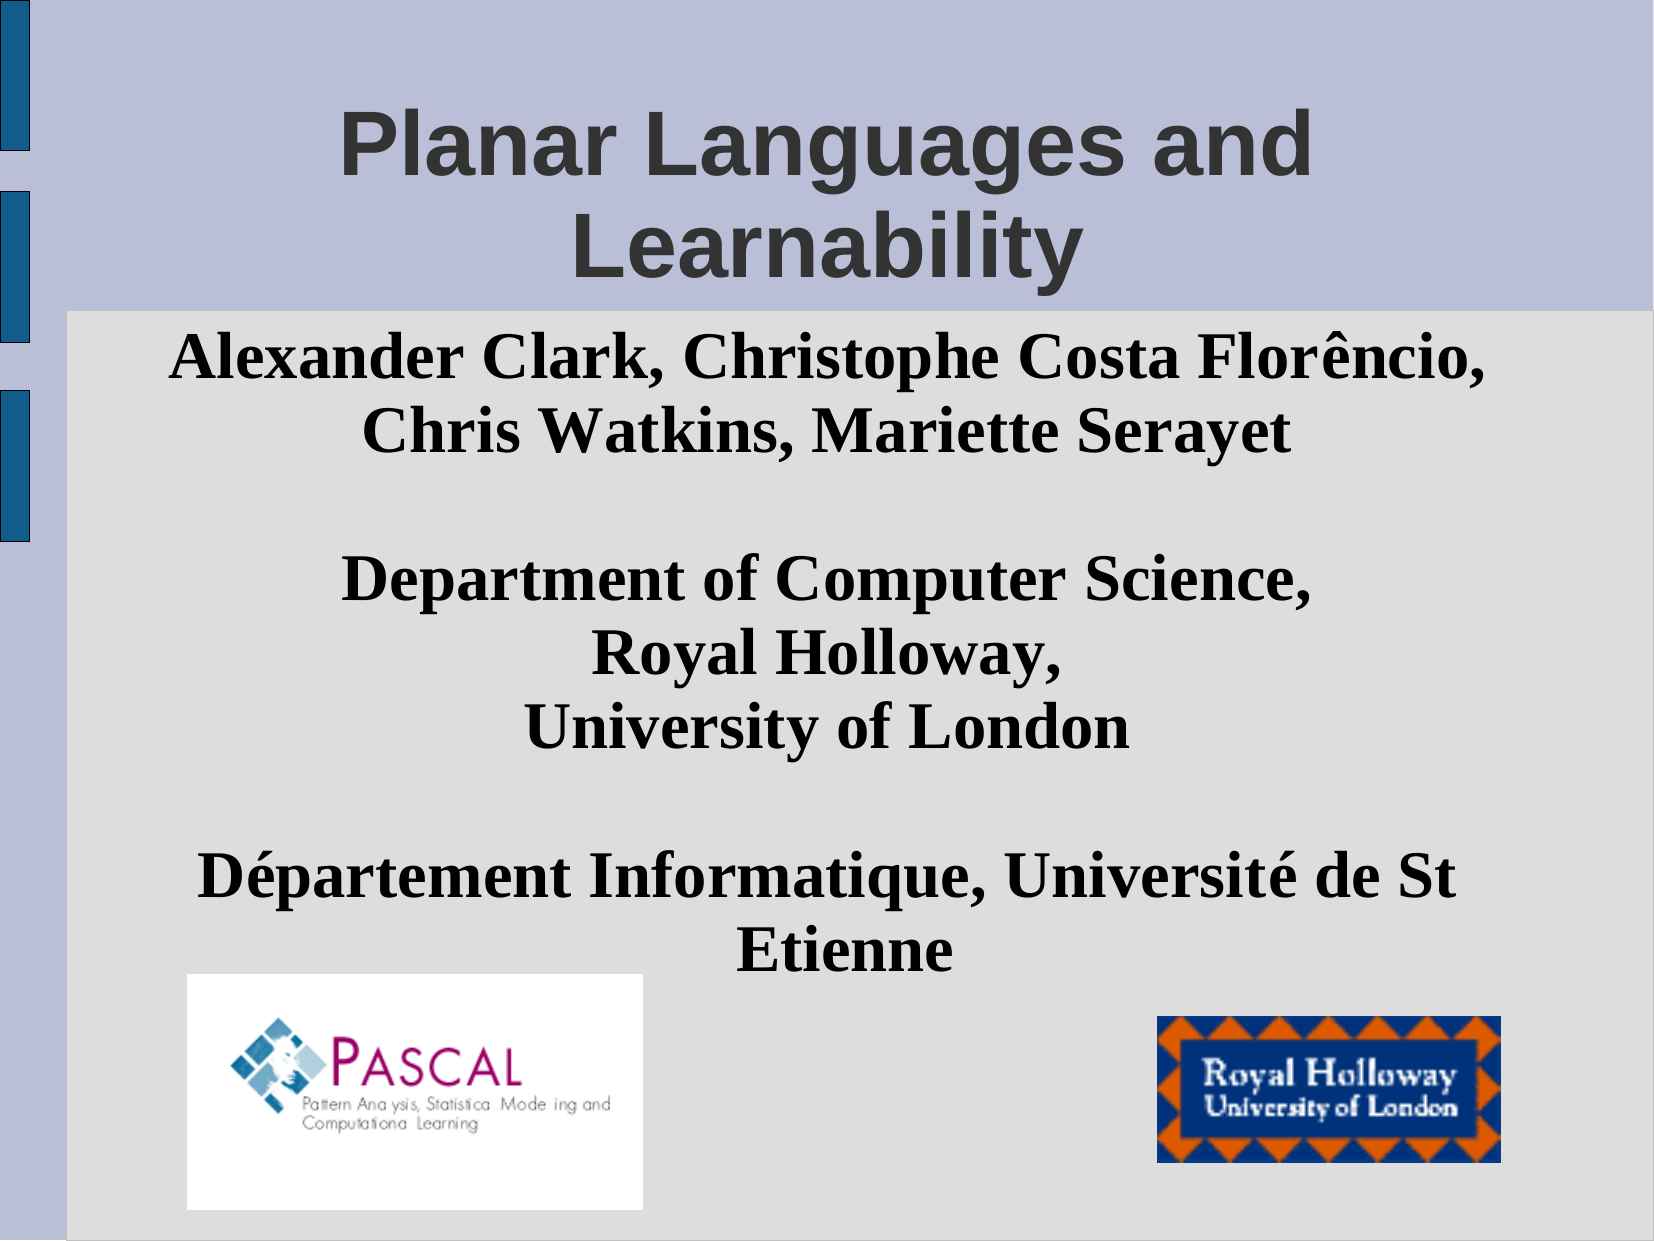

# Planar Languages and Learnability
Alexander Clark, Christophe Costa Florêncio,
Chris Watkins, Mariette Serayet
Department of Computer Science,
Royal Holloway,
University of London
Département Informatique, Université de St Etienne